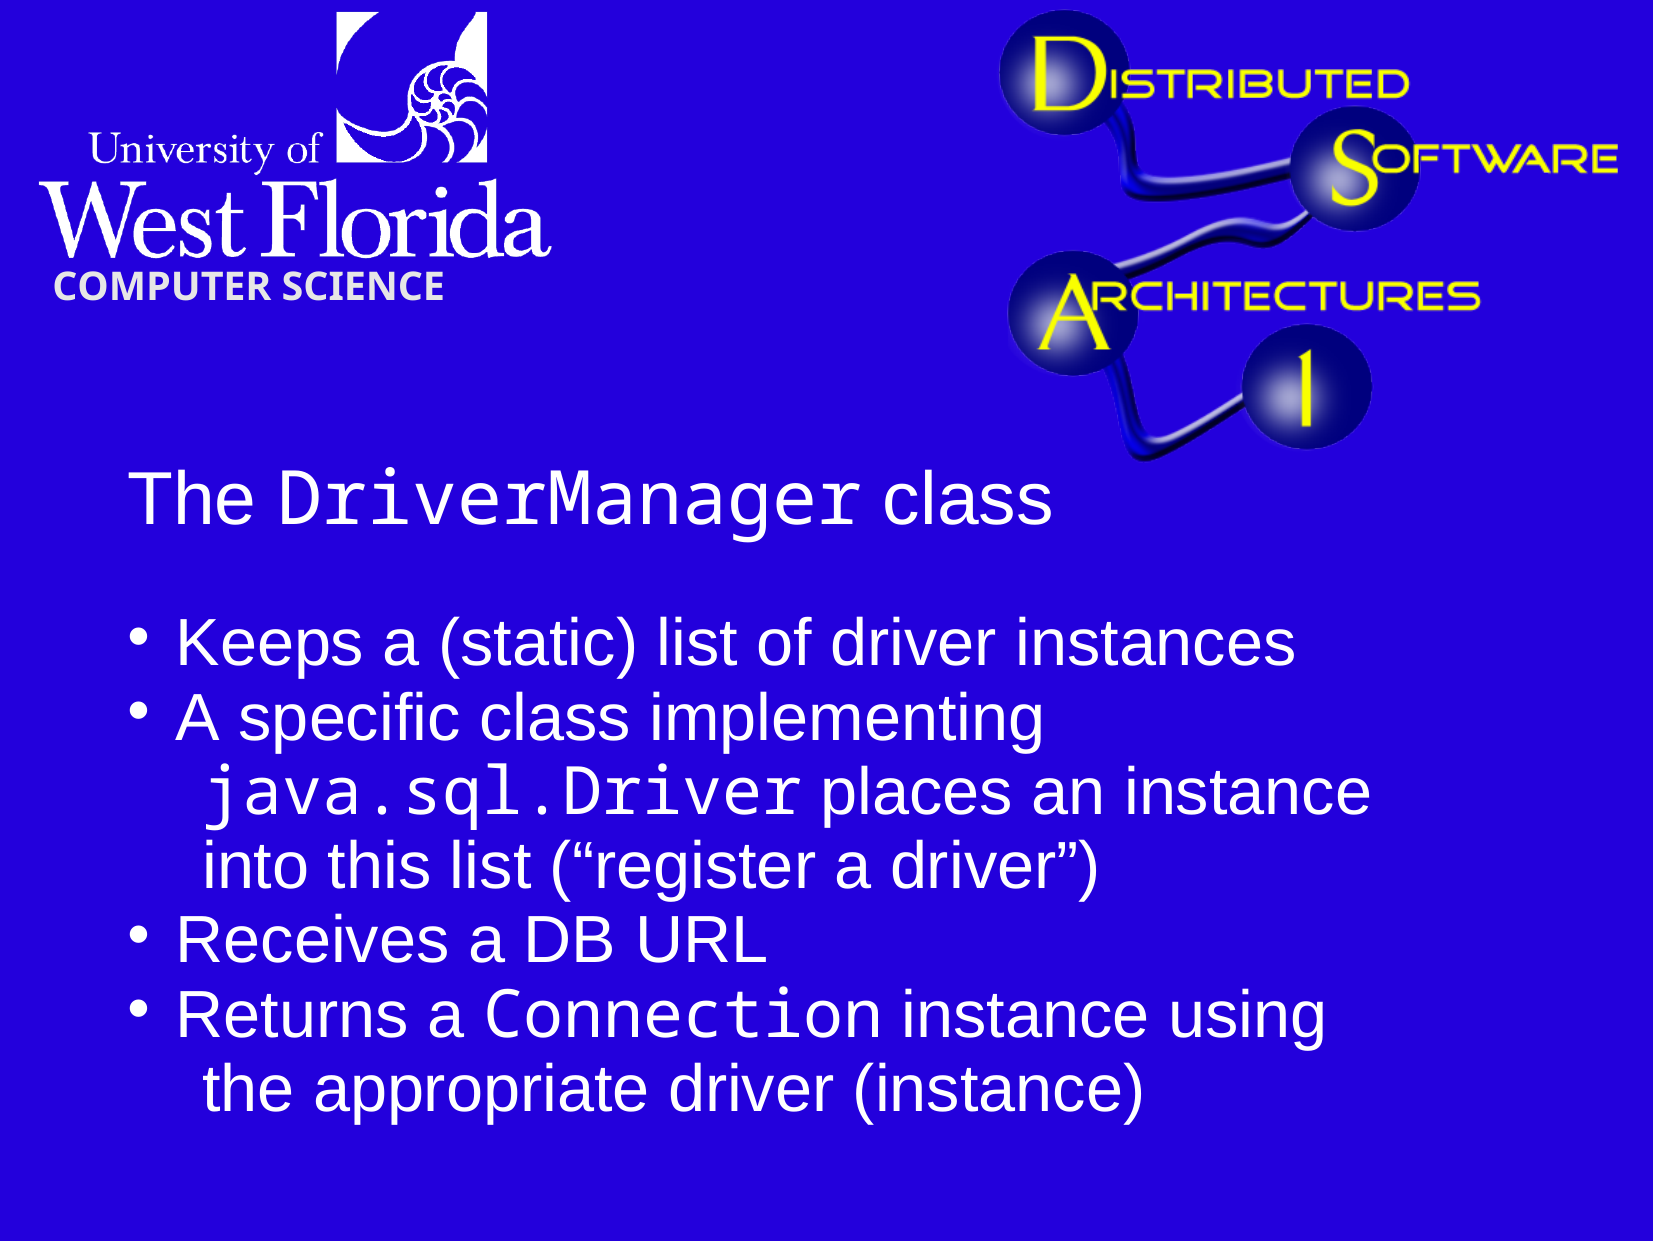

COMPUTER SCIENCE
The DriverManager class
 Keeps a (static) list of driver instances
 A specific class implementing
	java.sql.Driver places an instance
	into this list (“register a driver”)
 Receives a DB URL
 Returns a Connection instance using
	the appropriate driver (instance)